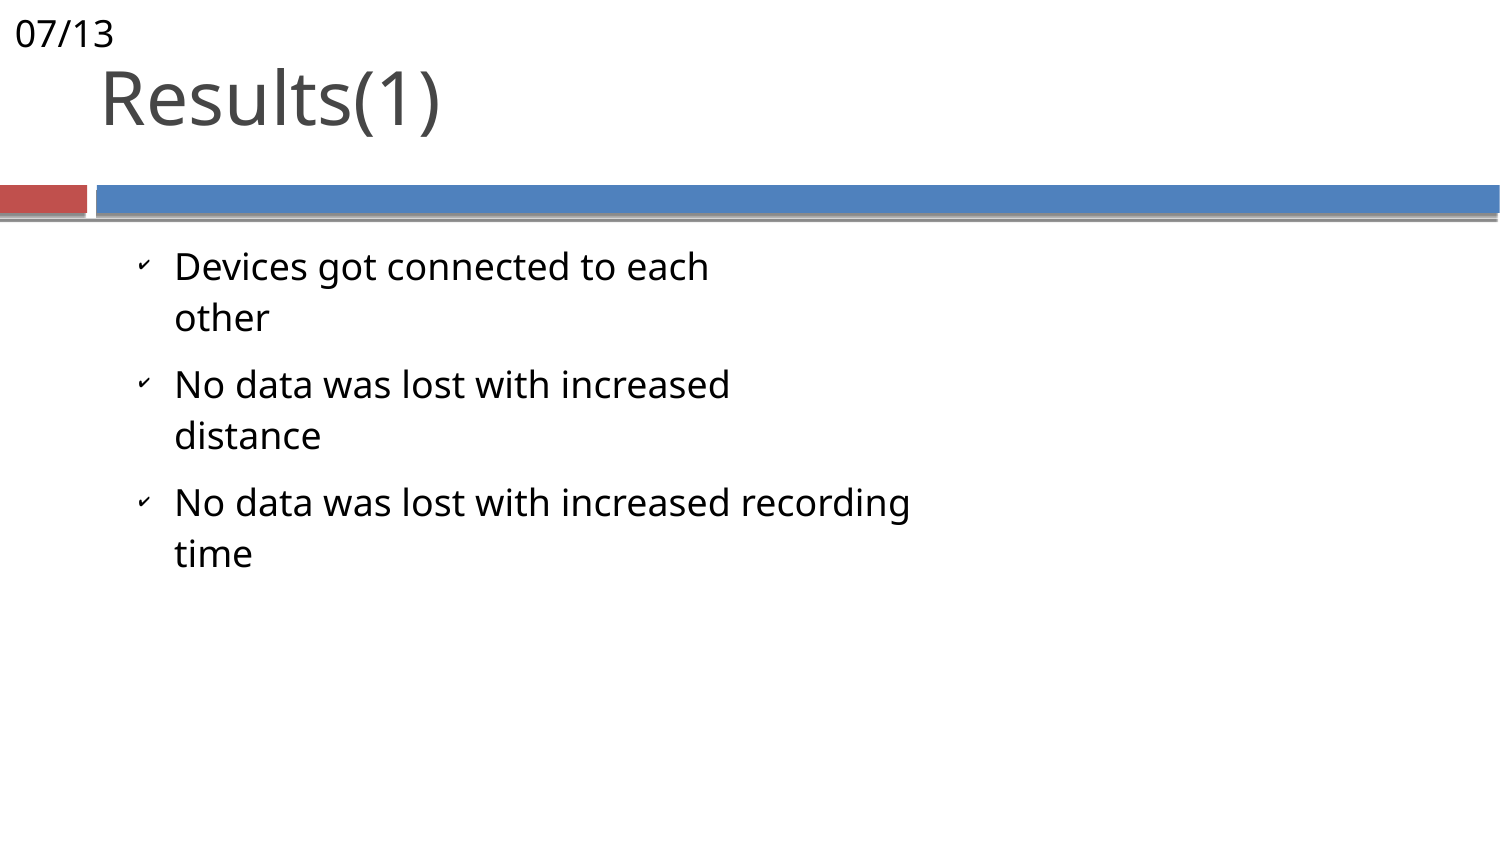

07/13
Results(1)
Devices got connected to each other
No data was lost with increased distance
No data was lost with increased recording time